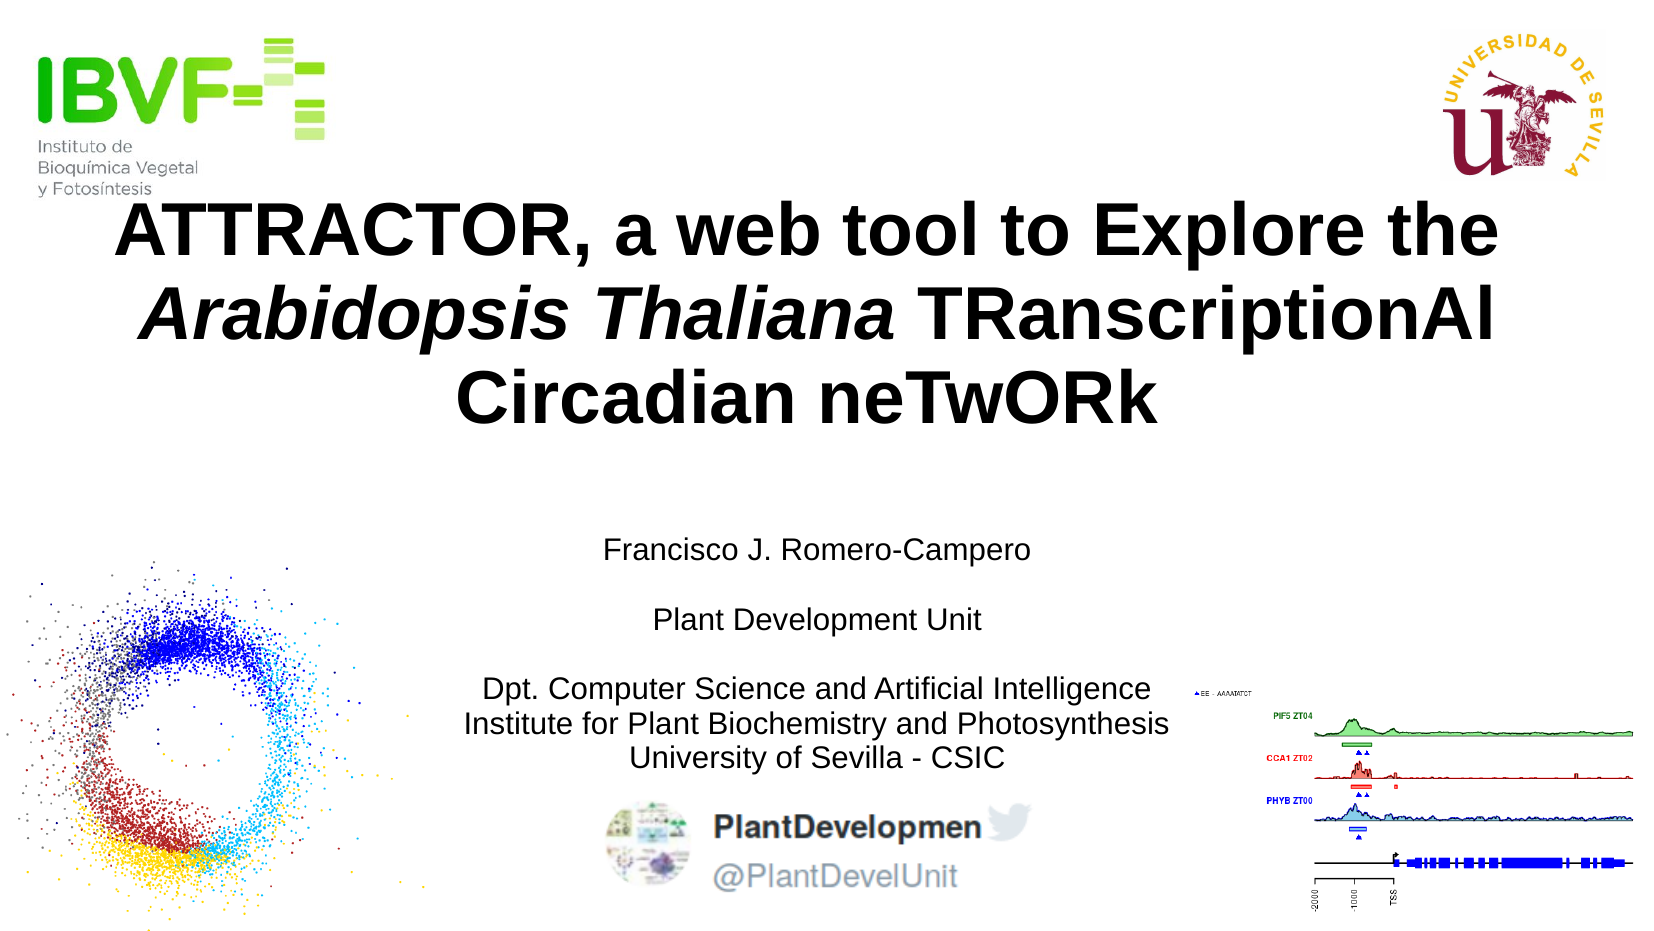

# ATTRACTOR, a web tool to Explore the Arabidopsis Thaliana TRanscriptionAl Circadian neTwORk Francisco J. Romero-Campero Plant Development Unit Dpt. Computer Science and Artificial Intelligence Institute for Plant Biochemistry and Photosynthesis University of Sevilla - CSIC